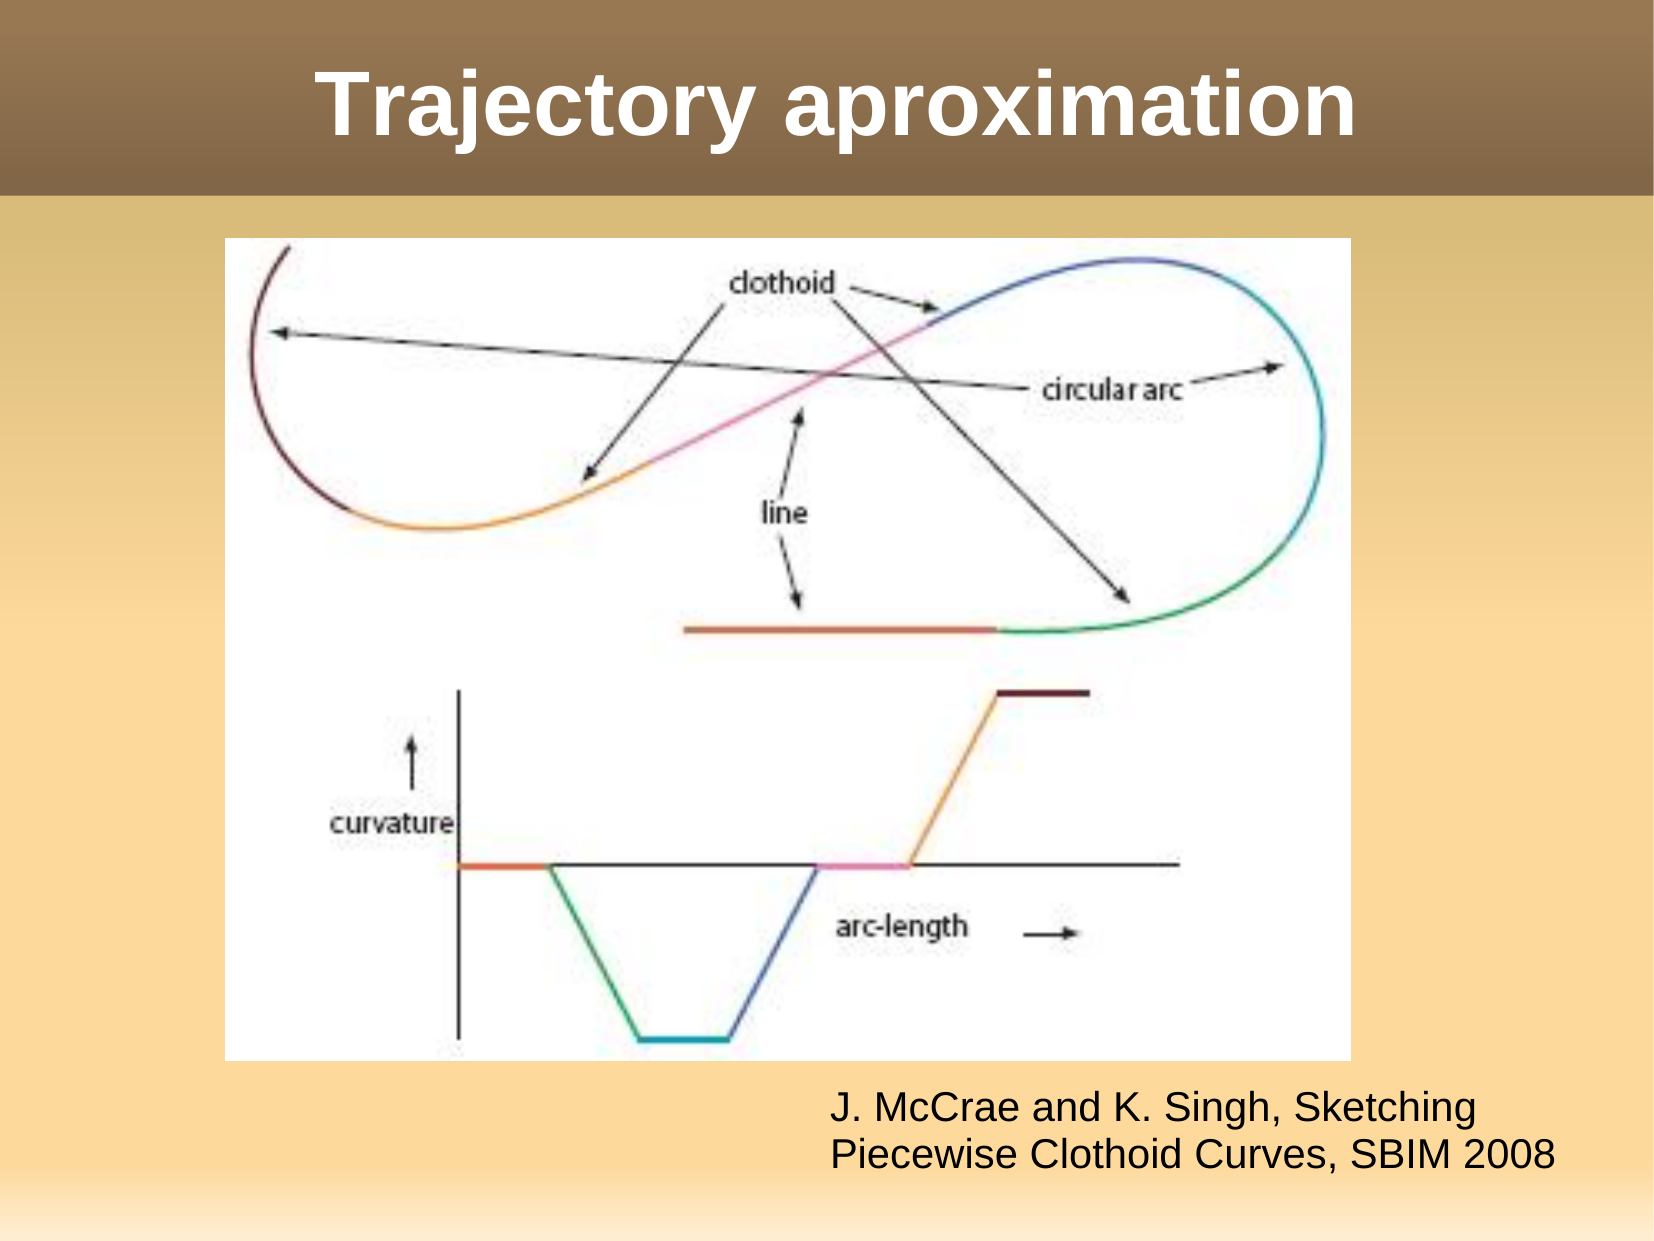

Trajectory aproximation
# J. McCrae and K. Singh, Sketching Piecewise Clothoid Curves, SBIM 2008